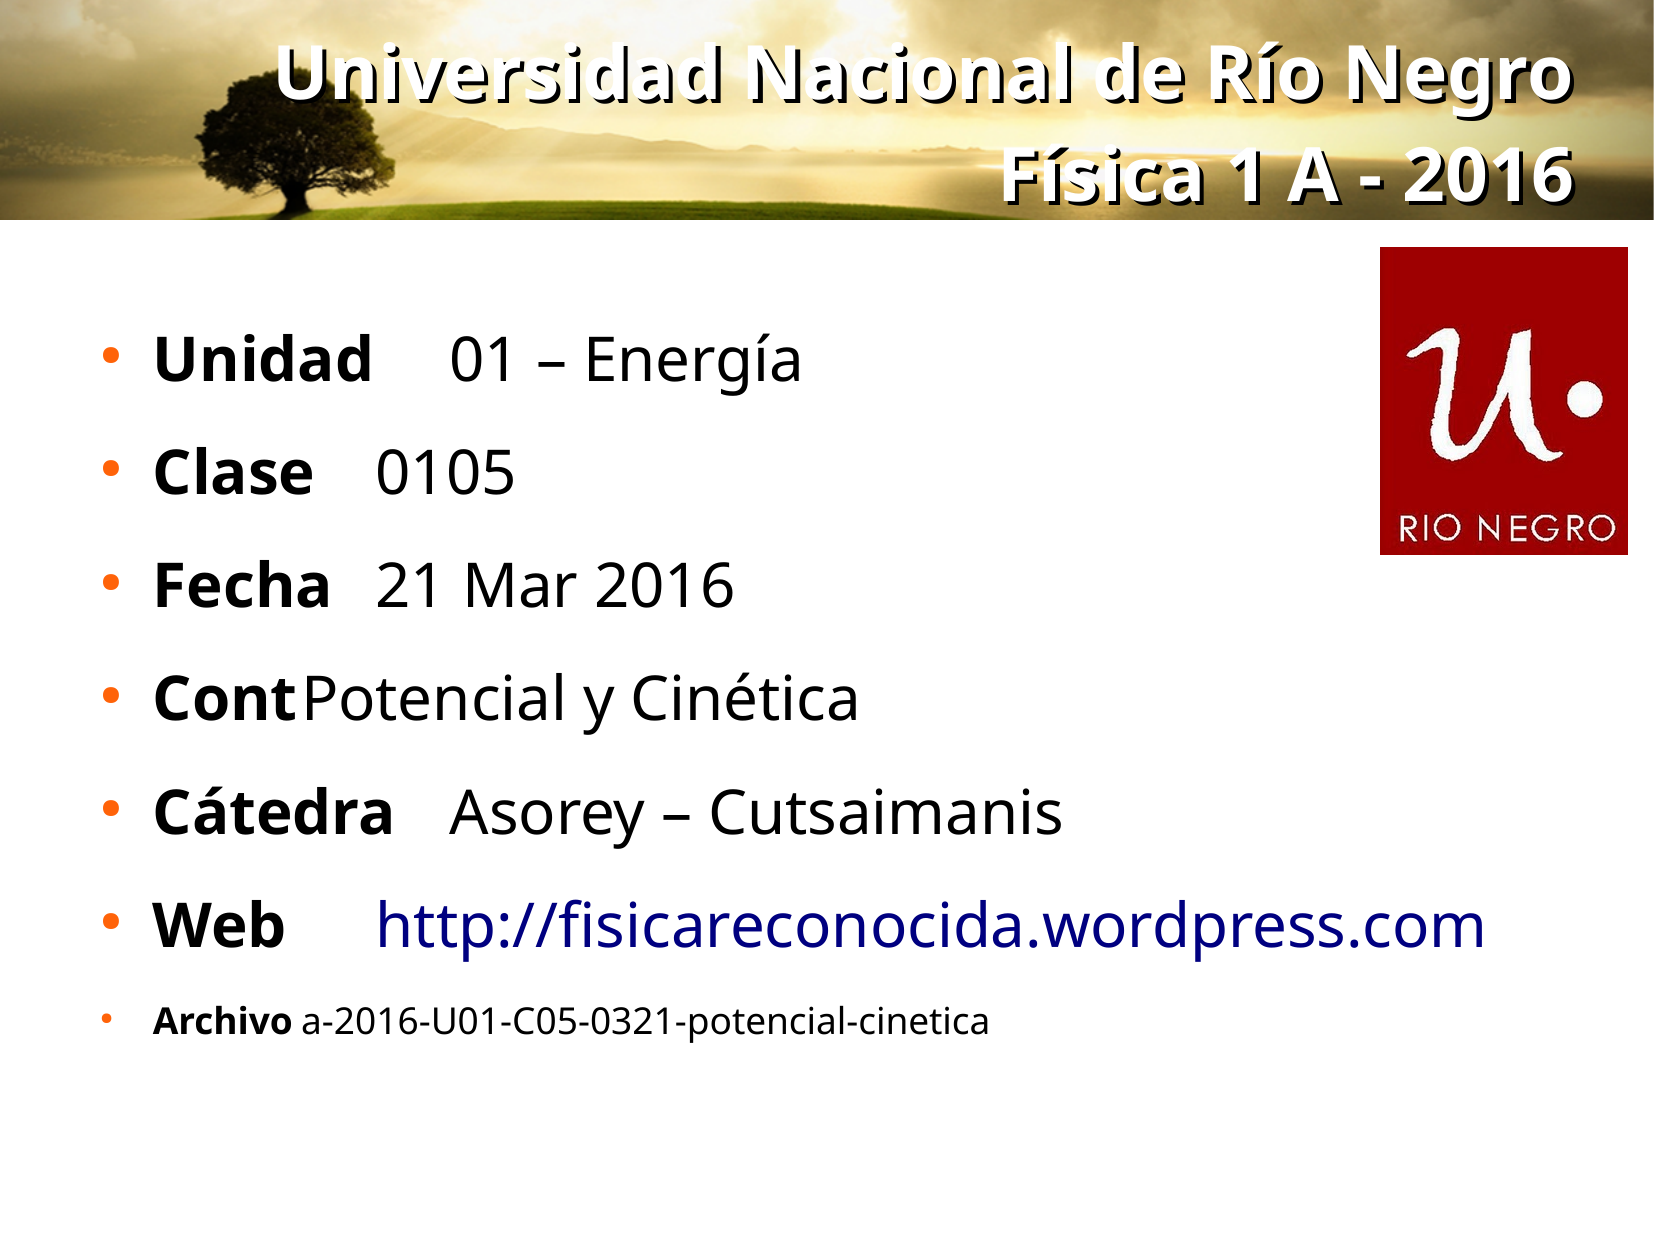

# Universidad Nacional de Río Negro Física 1 A - 2016
Unidad 		01 – Energía
Clase			0105
Fecha		21 Mar 2016
Cont			Potencial y Cinética
Cátedra		Asorey – Cutsaimanis
Web 			http://fisicareconocida.wordpress.com
Archivo			a-2016-U01-C05-0321-potencial-cinetica